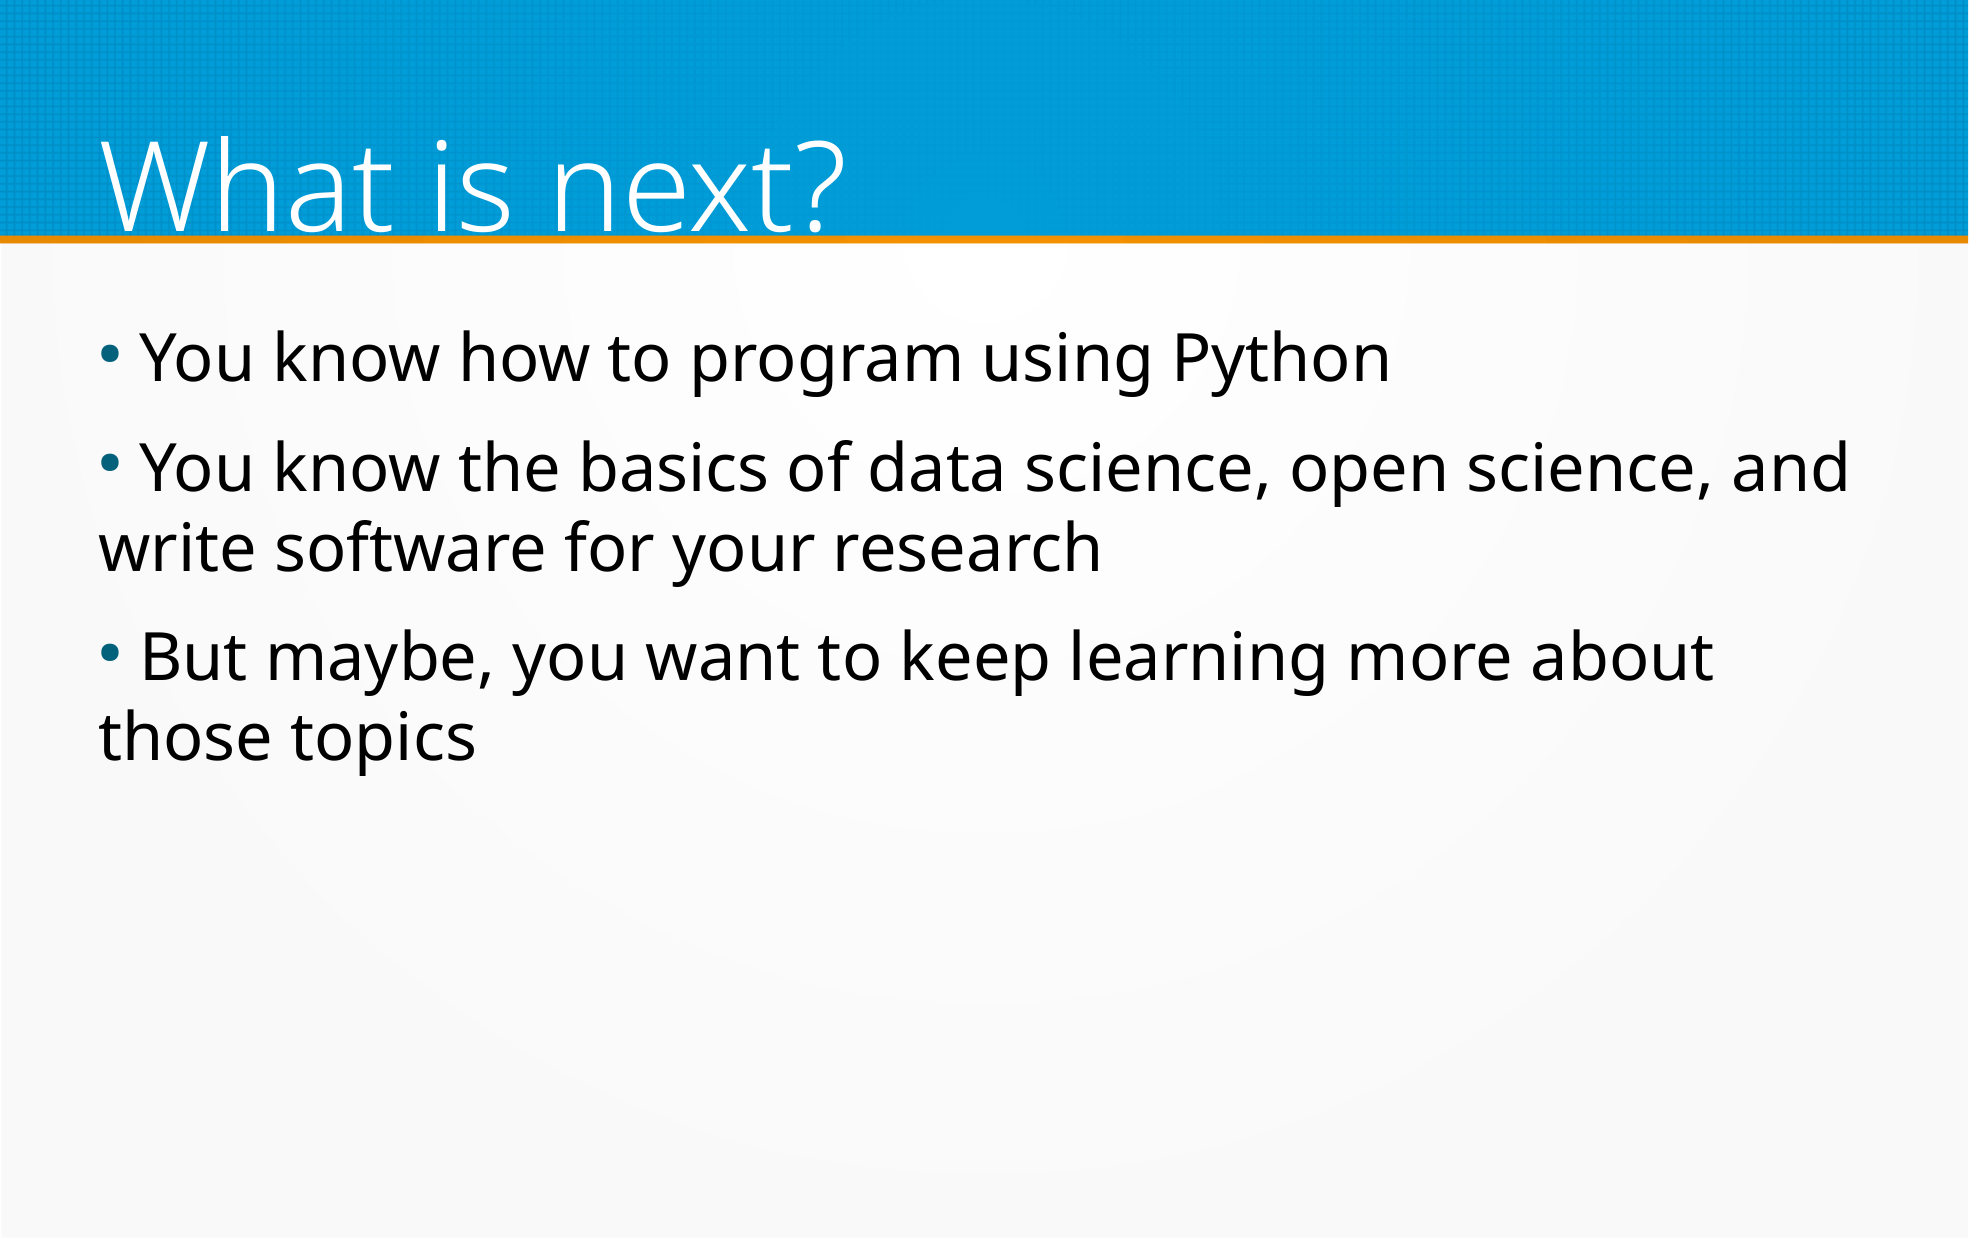

# What is next?
 You know how to program using Python
 You know the basics of data science, open science, and write software for your research
 But maybe, you want to keep learning more about those topics